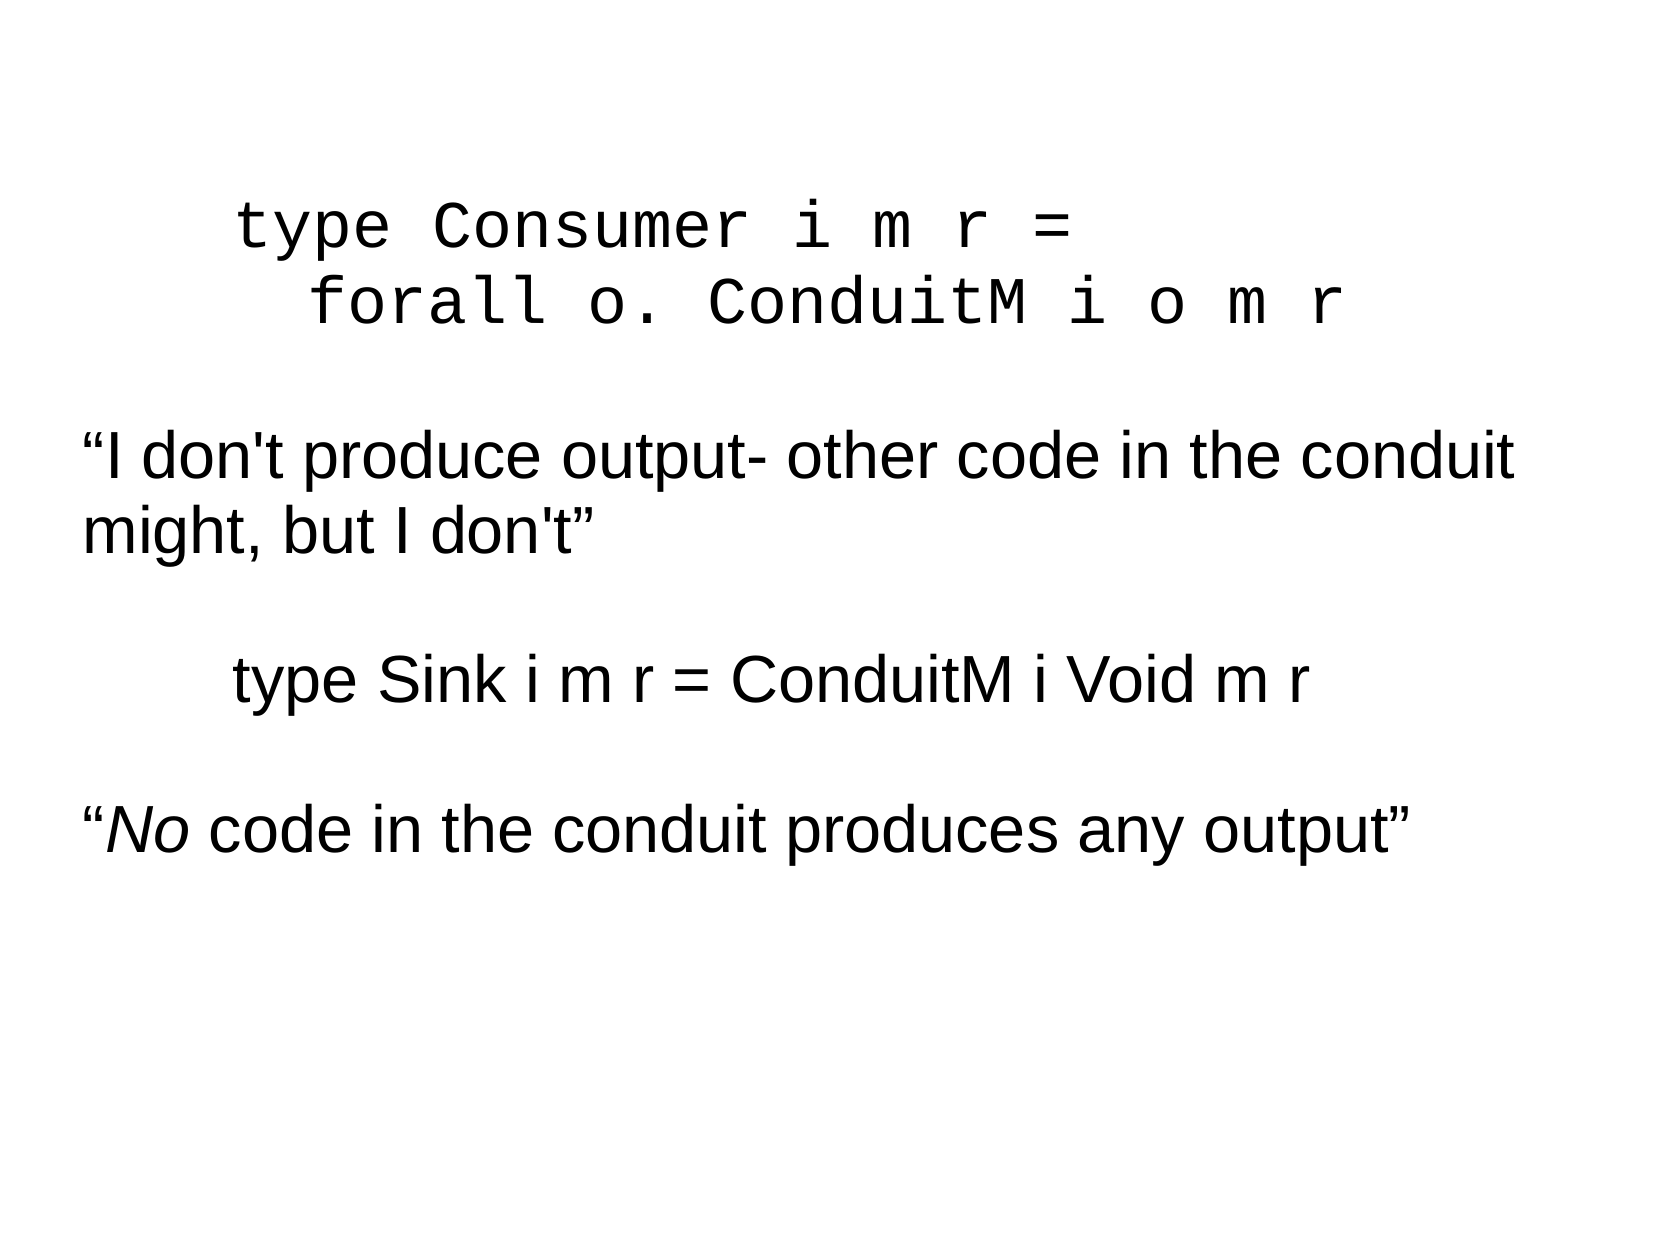

# type Consumer i m r =
			forall o. ConduitM i o m r
“I don't produce output- other code in the conduit might, but I don't”
		type Sink i m r = ConduitM i Void m r
“No code in the conduit produces any output”